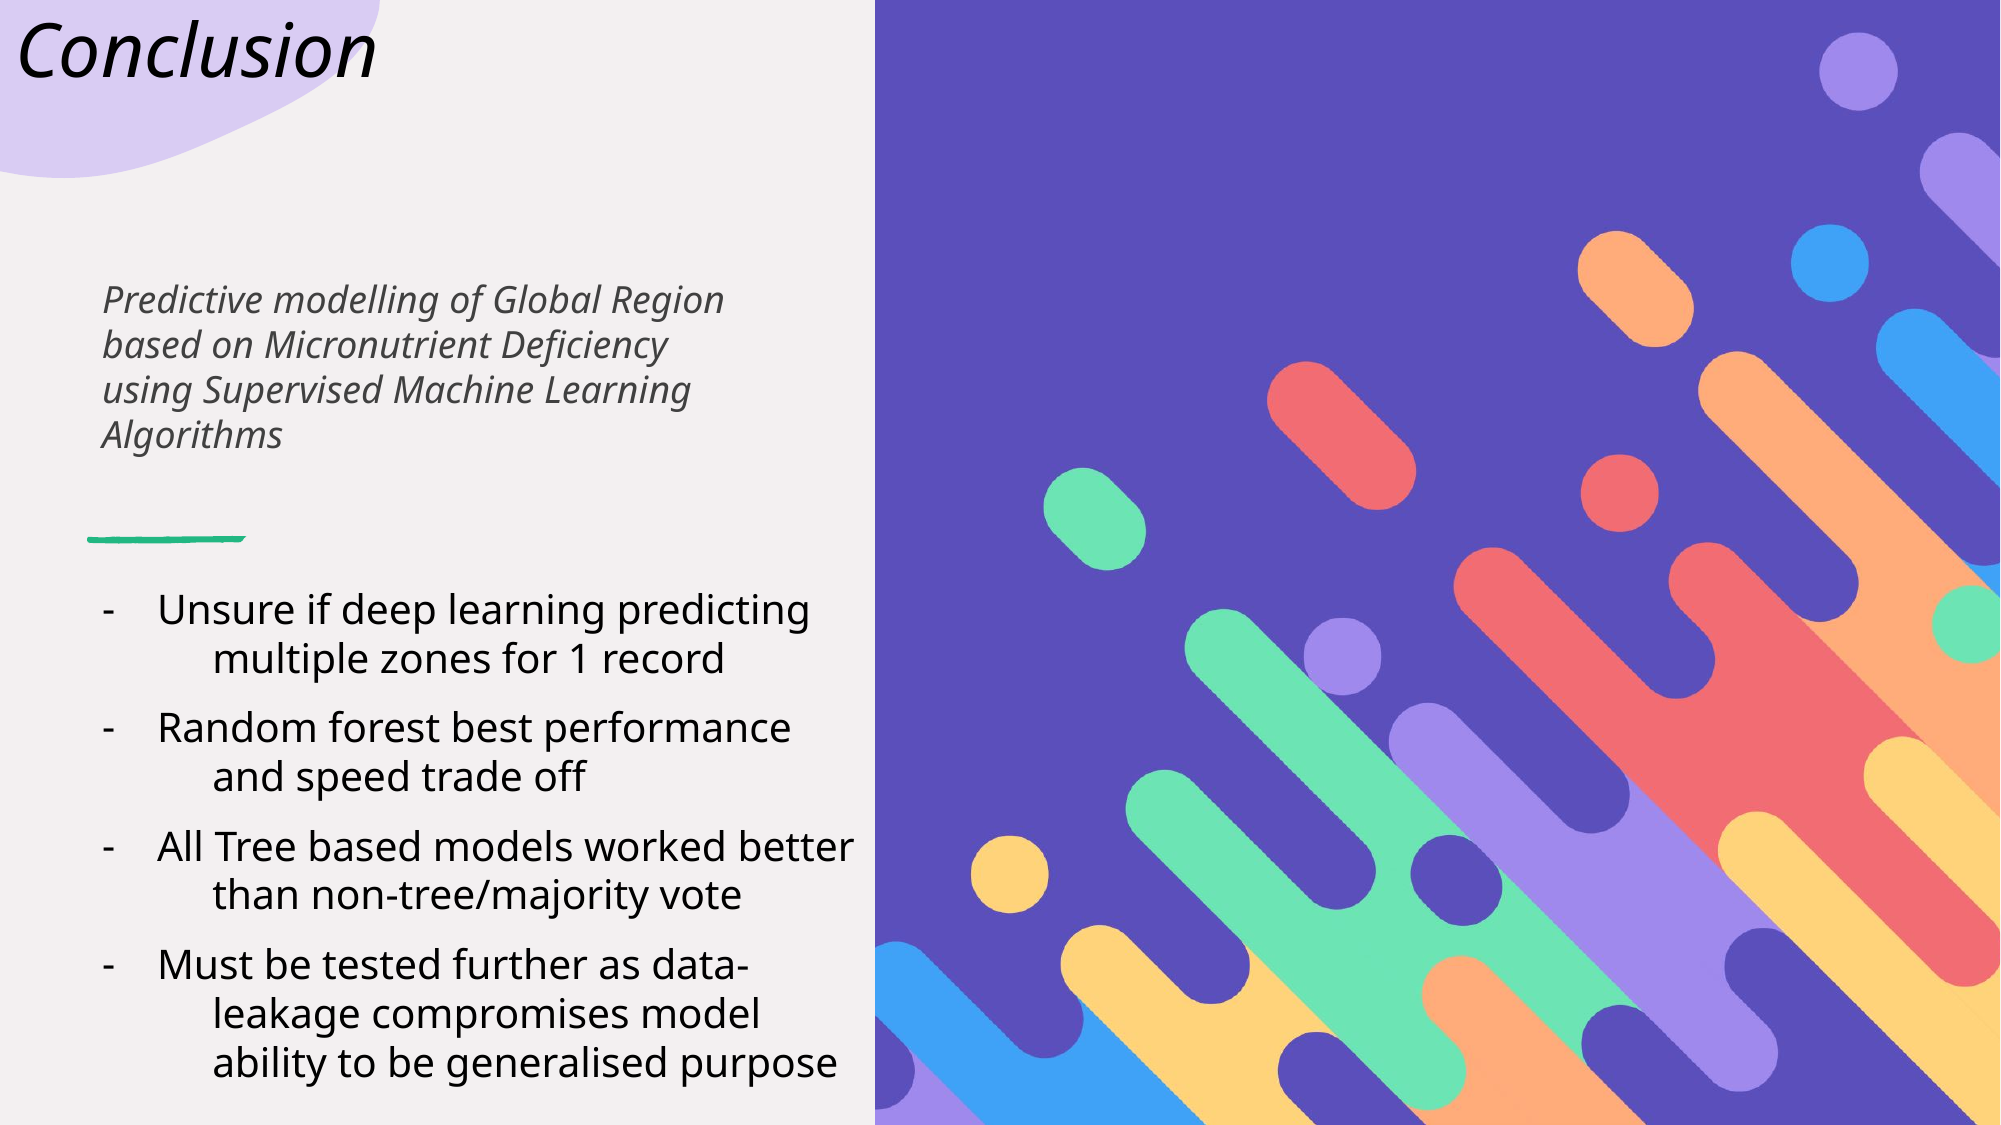

Conclusion
# Predictive modelling of Global Region based on Micronutrient Deficiency using Supervised Machine Learning Algorithms
Unsure if deep learning predicting multiple zones for 1 record
Random forest best performance and speed trade off
All Tree based models worked better than non-tree/majority vote
Must be tested further as data-leakage compromises model ability to be generalised purpose